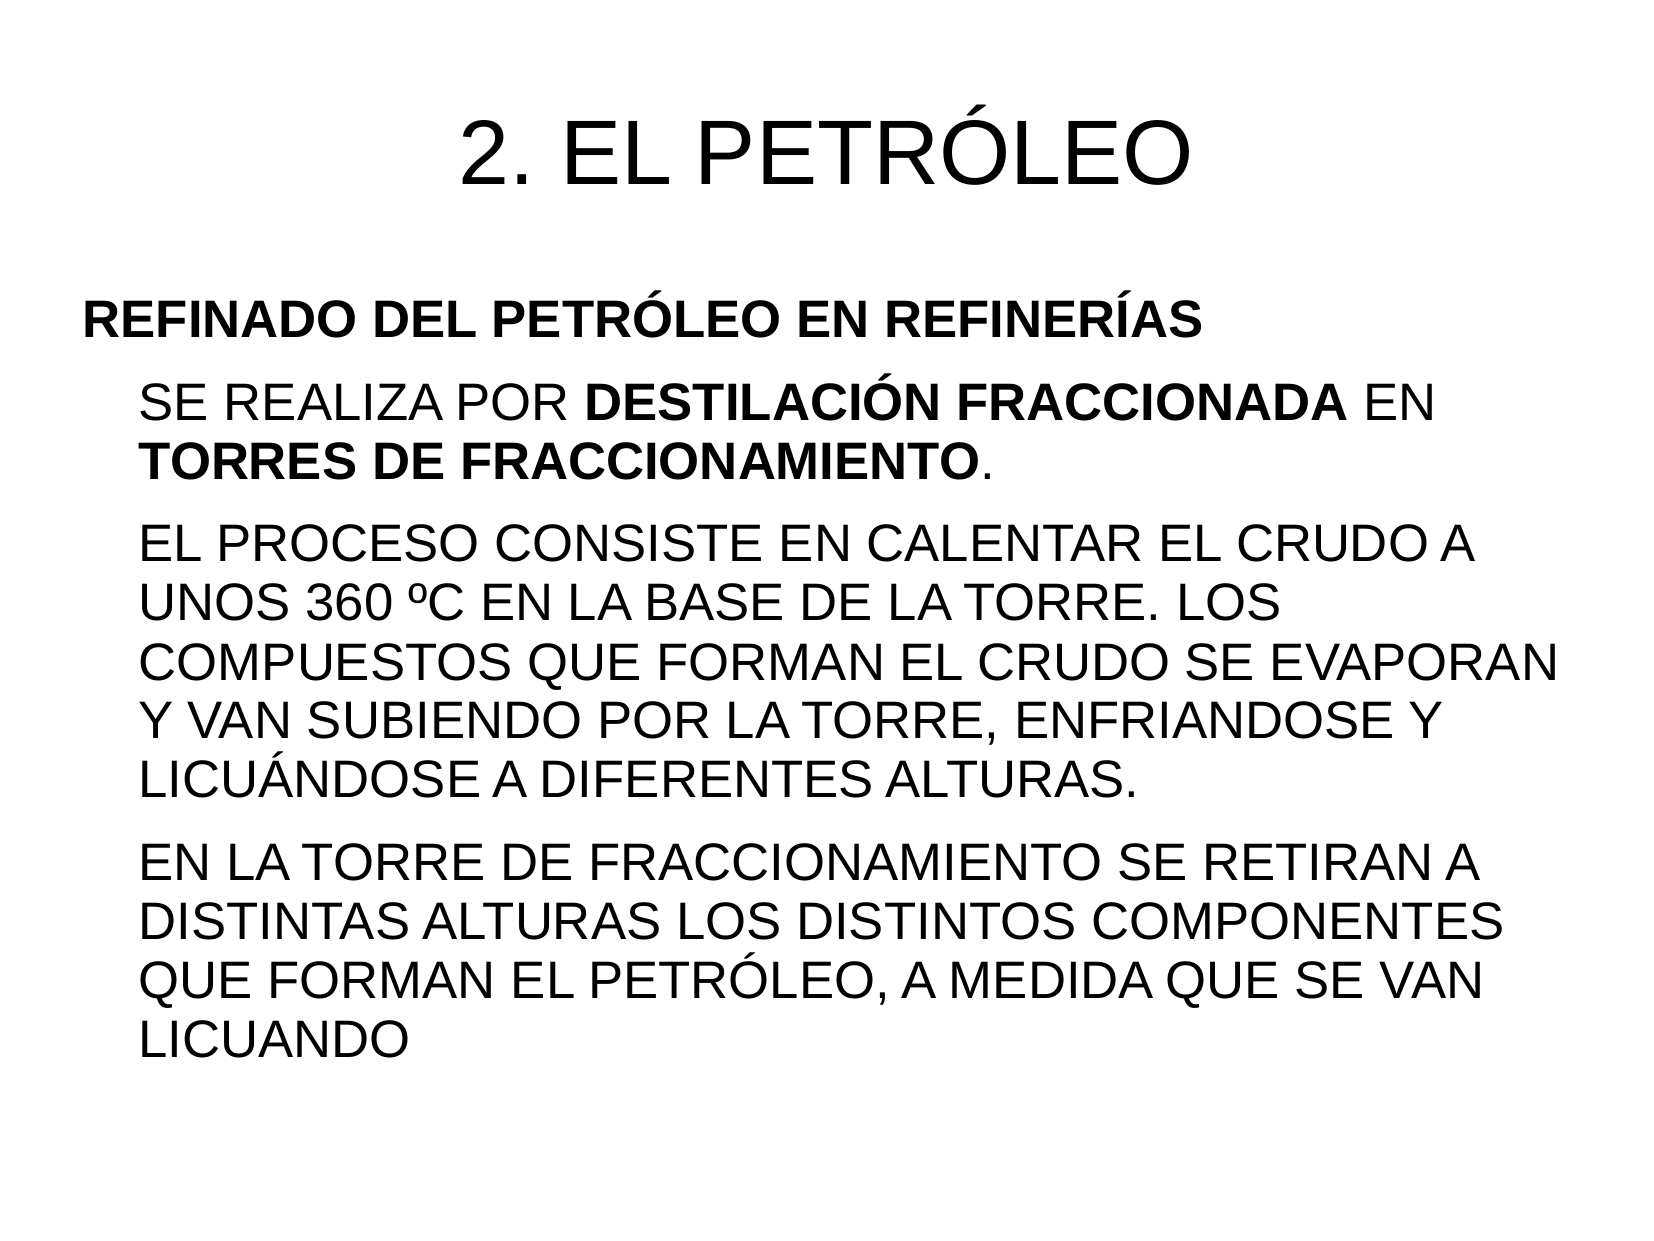

# 2. EL PETRÓLEO
REFINADO DEL PETRÓLEO EN REFINERÍAS
SE REALIZA POR DESTILACIÓN FRACCIONADA EN TORRES DE FRACCIONAMIENTO.
EL PROCESO CONSISTE EN CALENTAR EL CRUDO A UNOS 360 ºC EN LA BASE DE LA TORRE. LOS COMPUESTOS QUE FORMAN EL CRUDO SE EVAPORAN Y VAN SUBIENDO POR LA TORRE, ENFRIANDOSE Y LICUÁNDOSE A DIFERENTES ALTURAS.
EN LA TORRE DE FRACCIONAMIENTO SE RETIRAN A DISTINTAS ALTURAS LOS DISTINTOS COMPONENTES QUE FORMAN EL PETRÓLEO, A MEDIDA QUE SE VAN LICUANDO